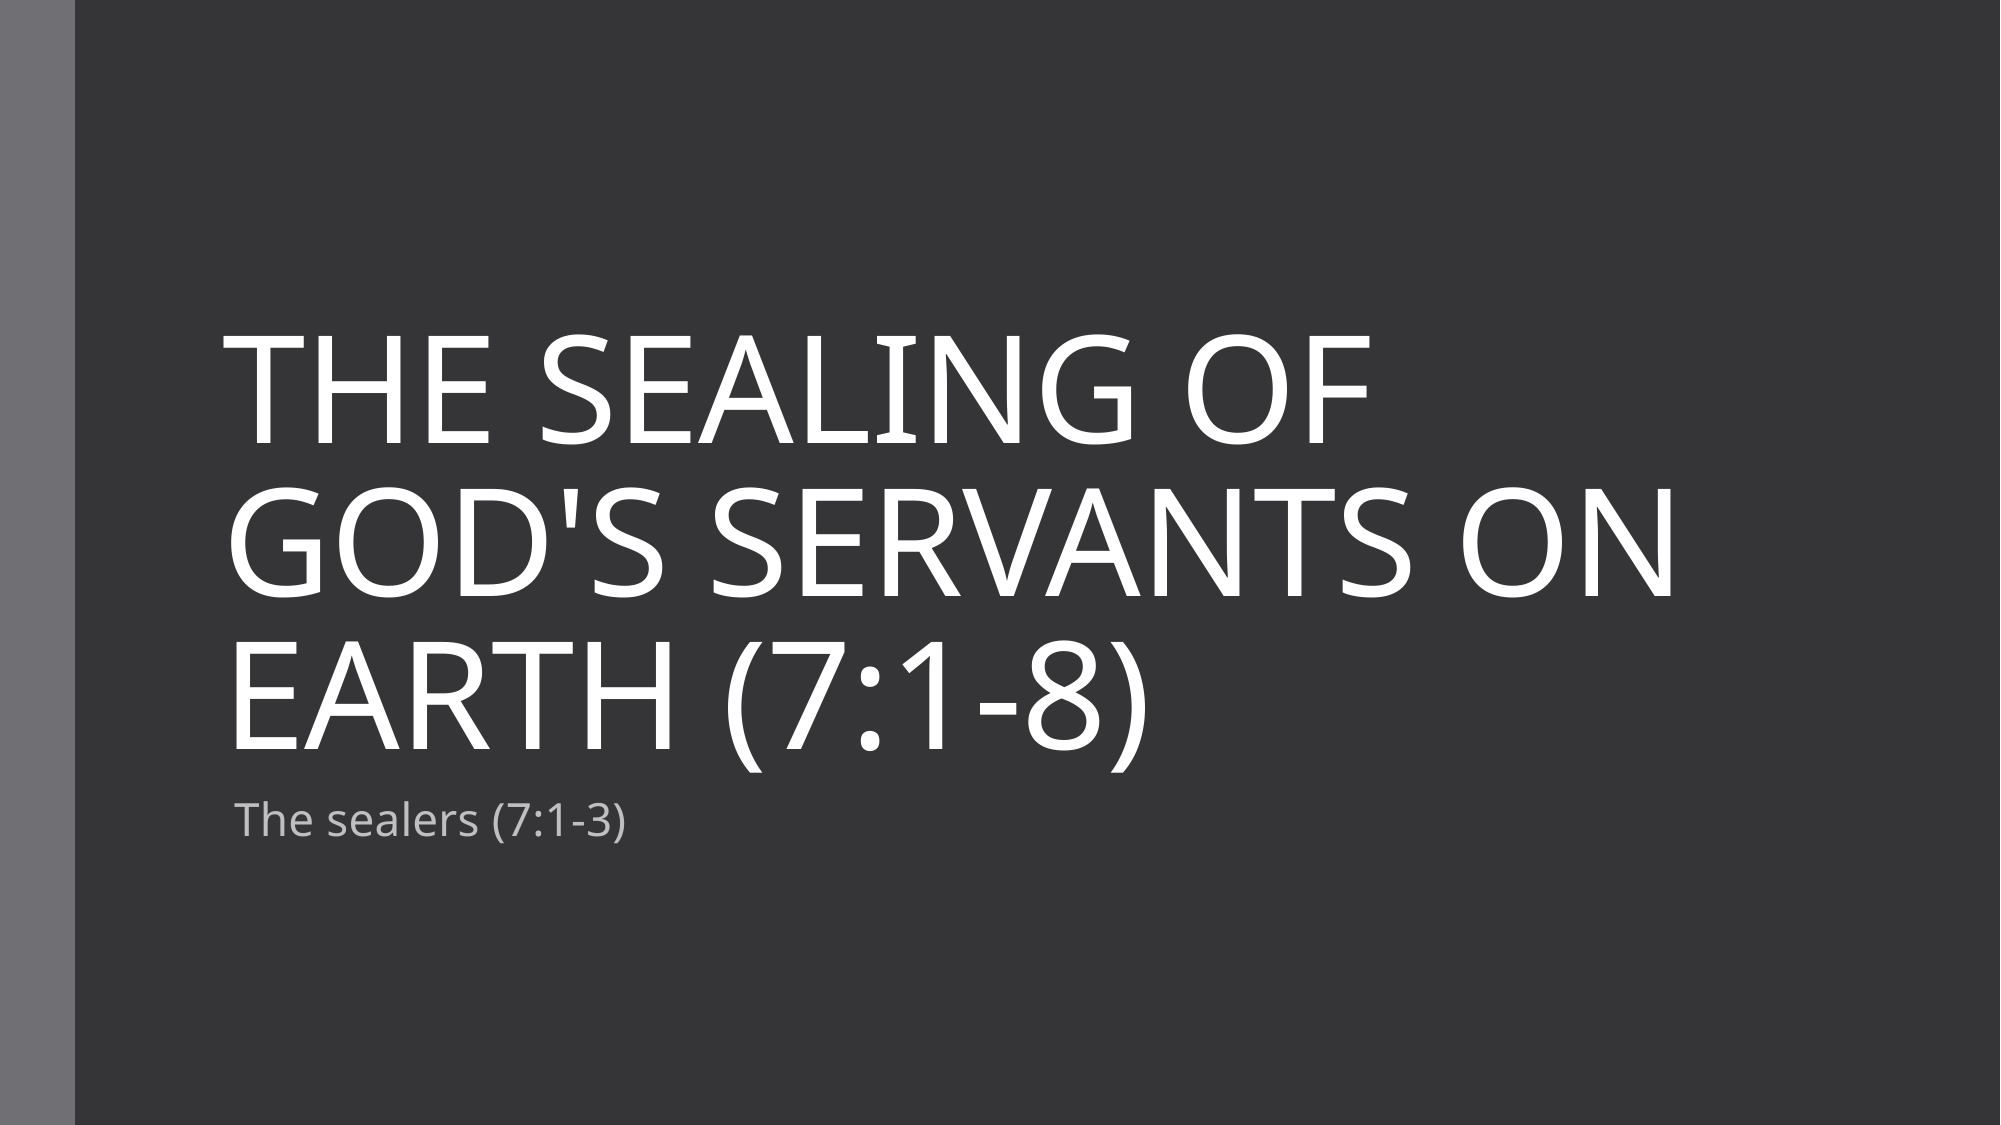

# THE SEALING OF GOD'S SERVANTS ON EARTH (7:1-8)
 The sealers (7:1-3)